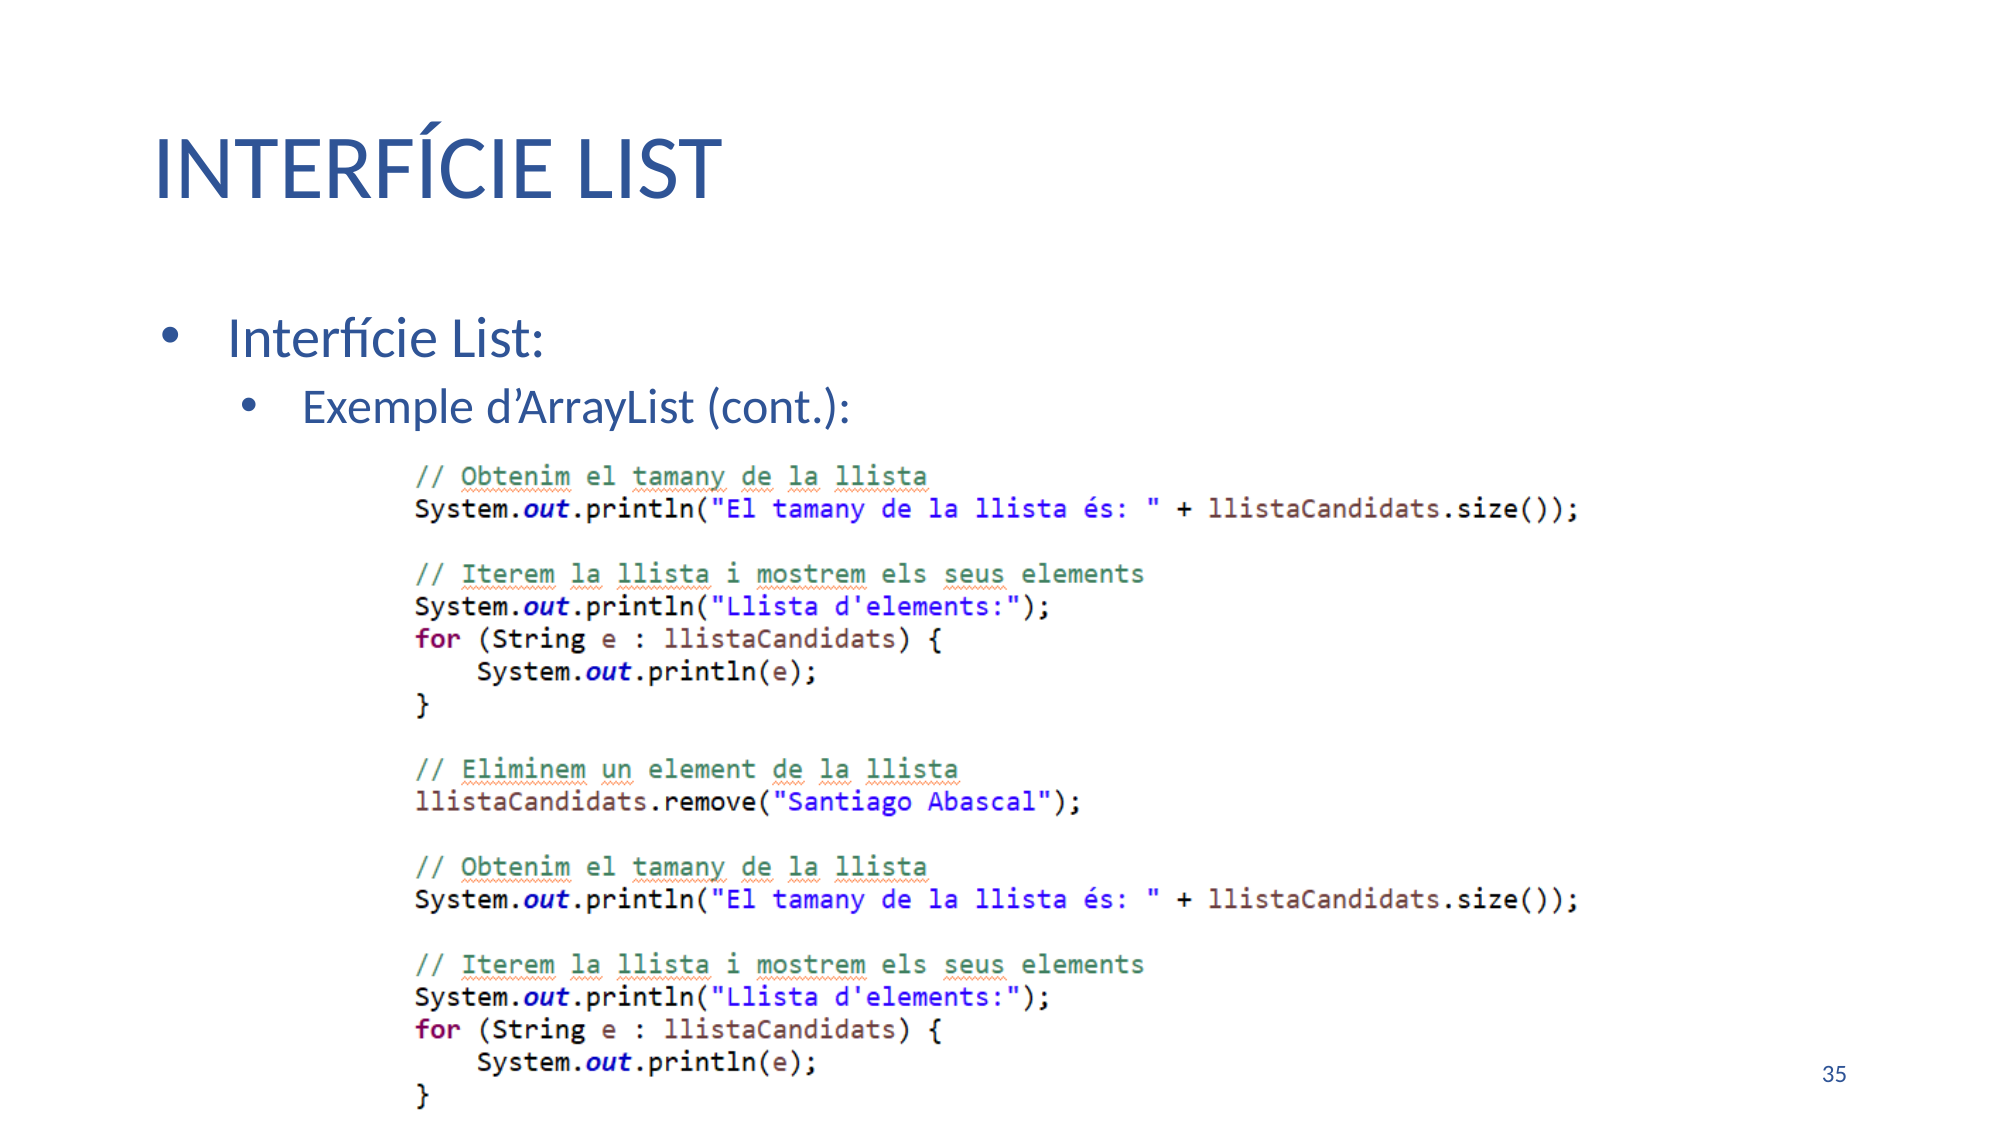

# INTERFÍCIE LIST
Interfície List:
Exemple d’ArrayList (cont.):